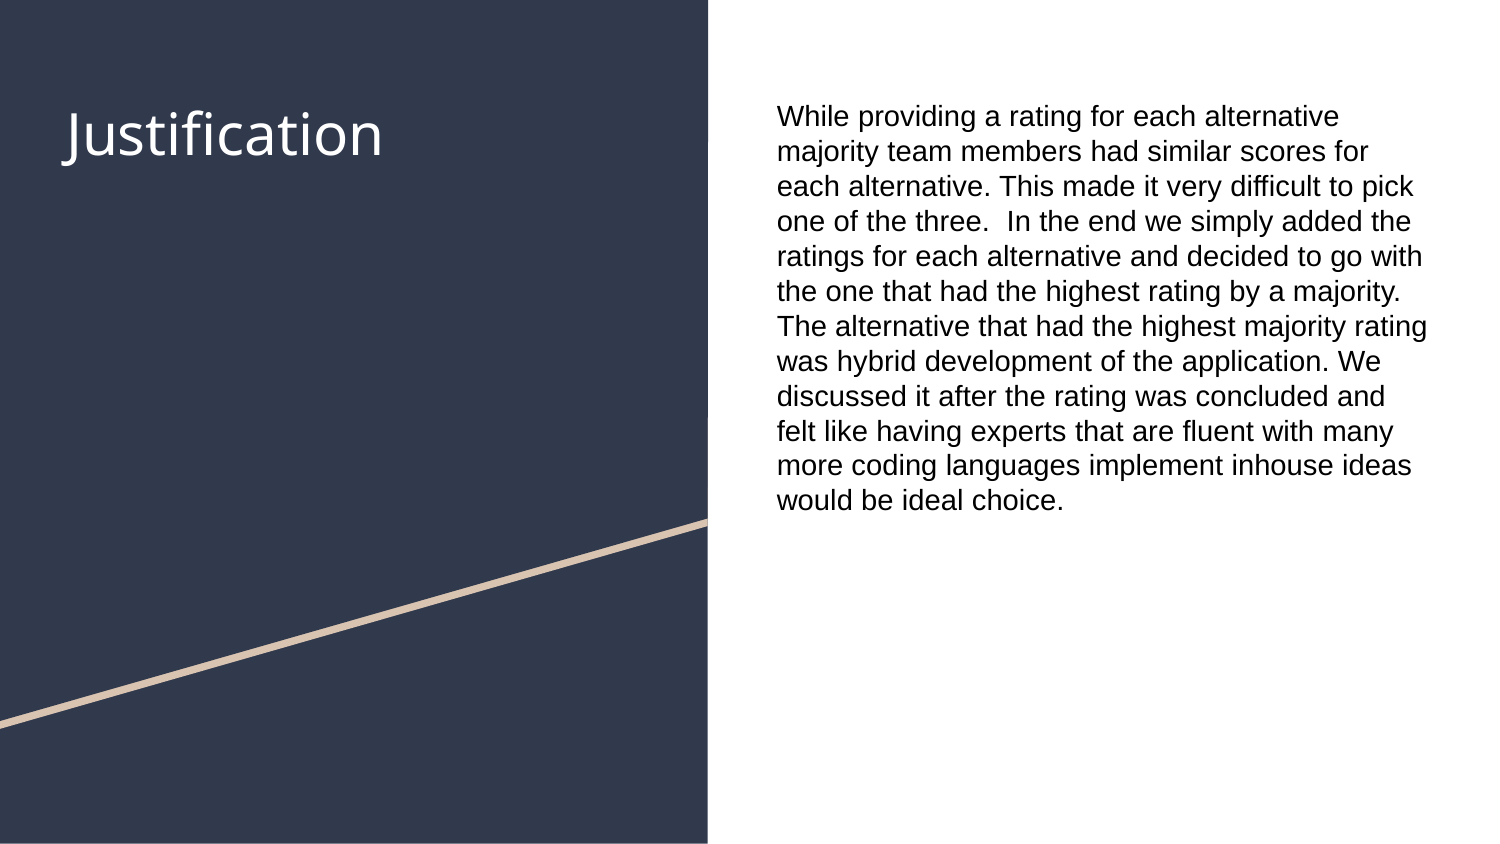

# Justification
While providing a rating for each alternative majority team members had similar scores for each alternative. This made it very difficult to pick one of the three. In the end we simply added the ratings for each alternative and decided to go with the one that had the highest rating by a majority. The alternative that had the highest majority rating was hybrid development of the application. We discussed it after the rating was concluded and felt like having experts that are fluent with many more coding languages implement inhouse ideas would be ideal choice.